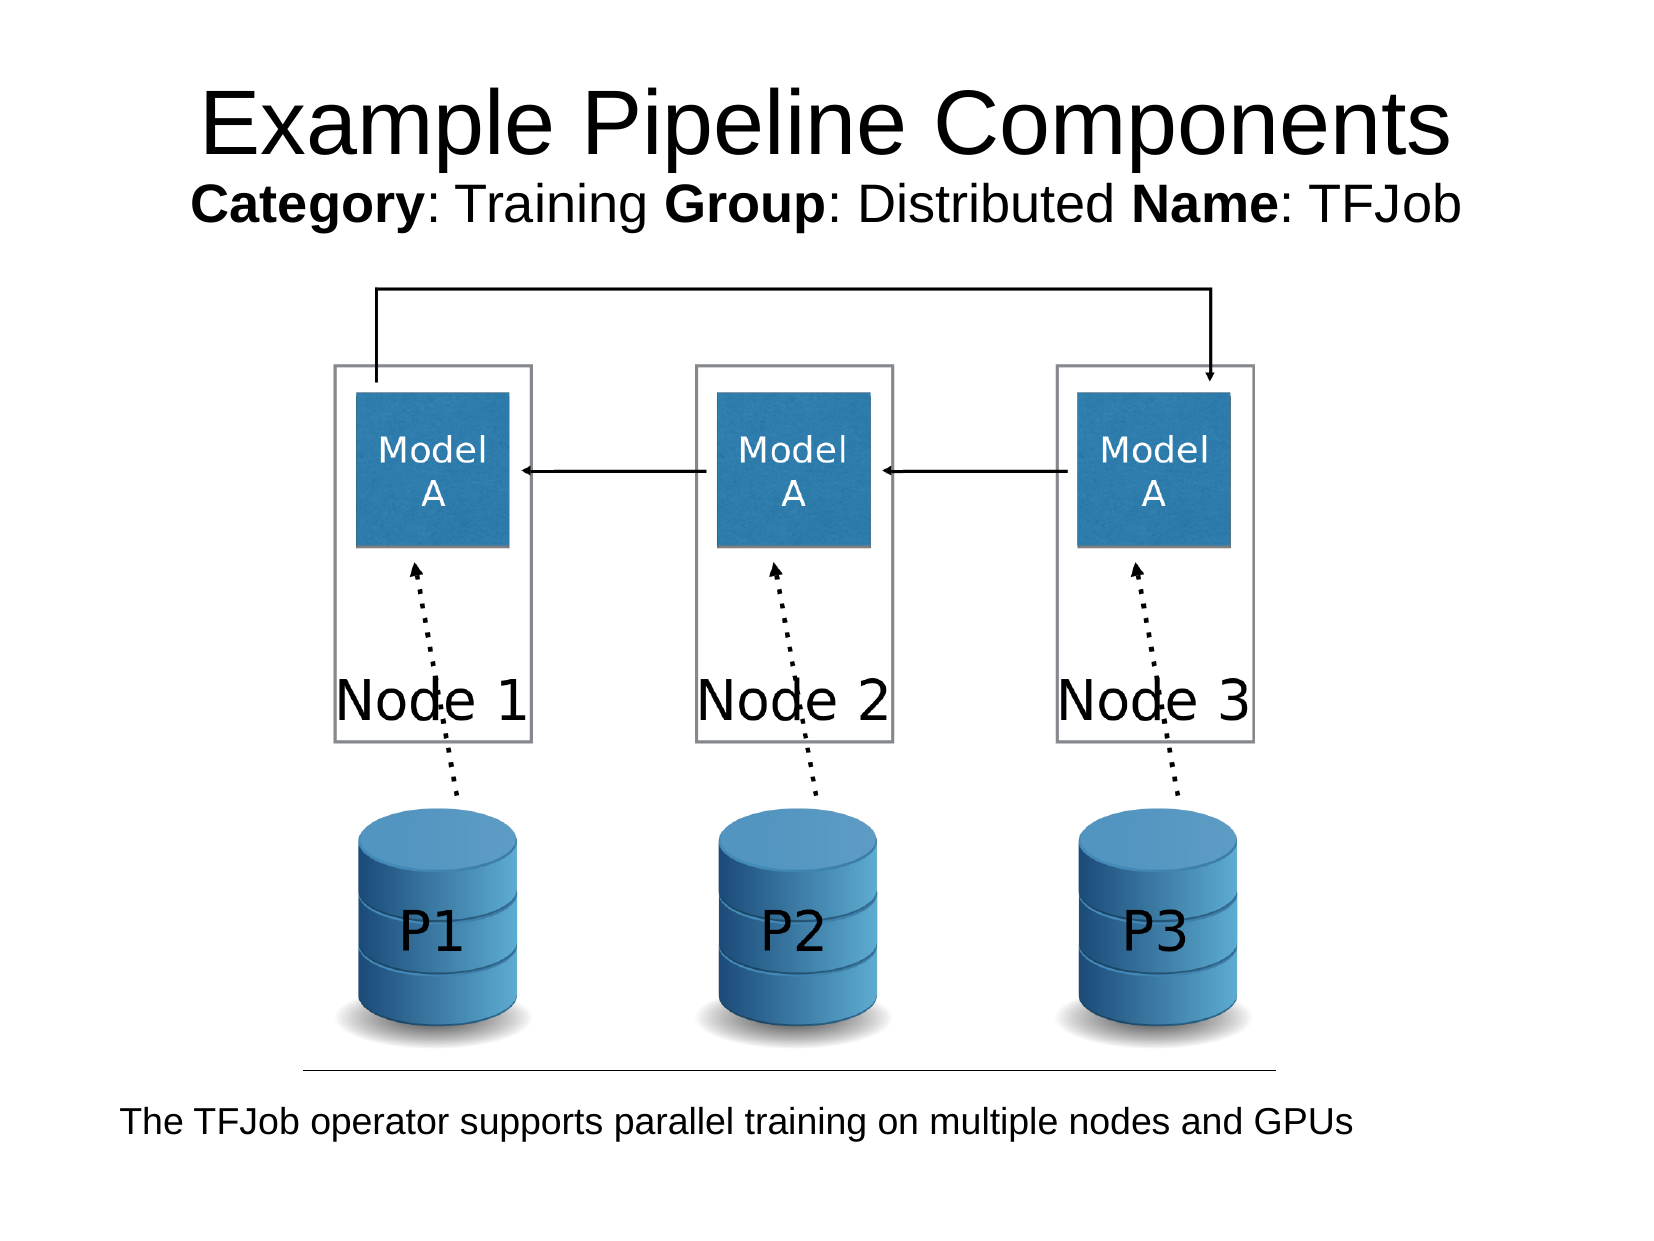

# Example Pipeline Components Category: Training Group: Distributed Name: TFJob
The TFJob operator supports parallel training on multiple nodes and GPUs